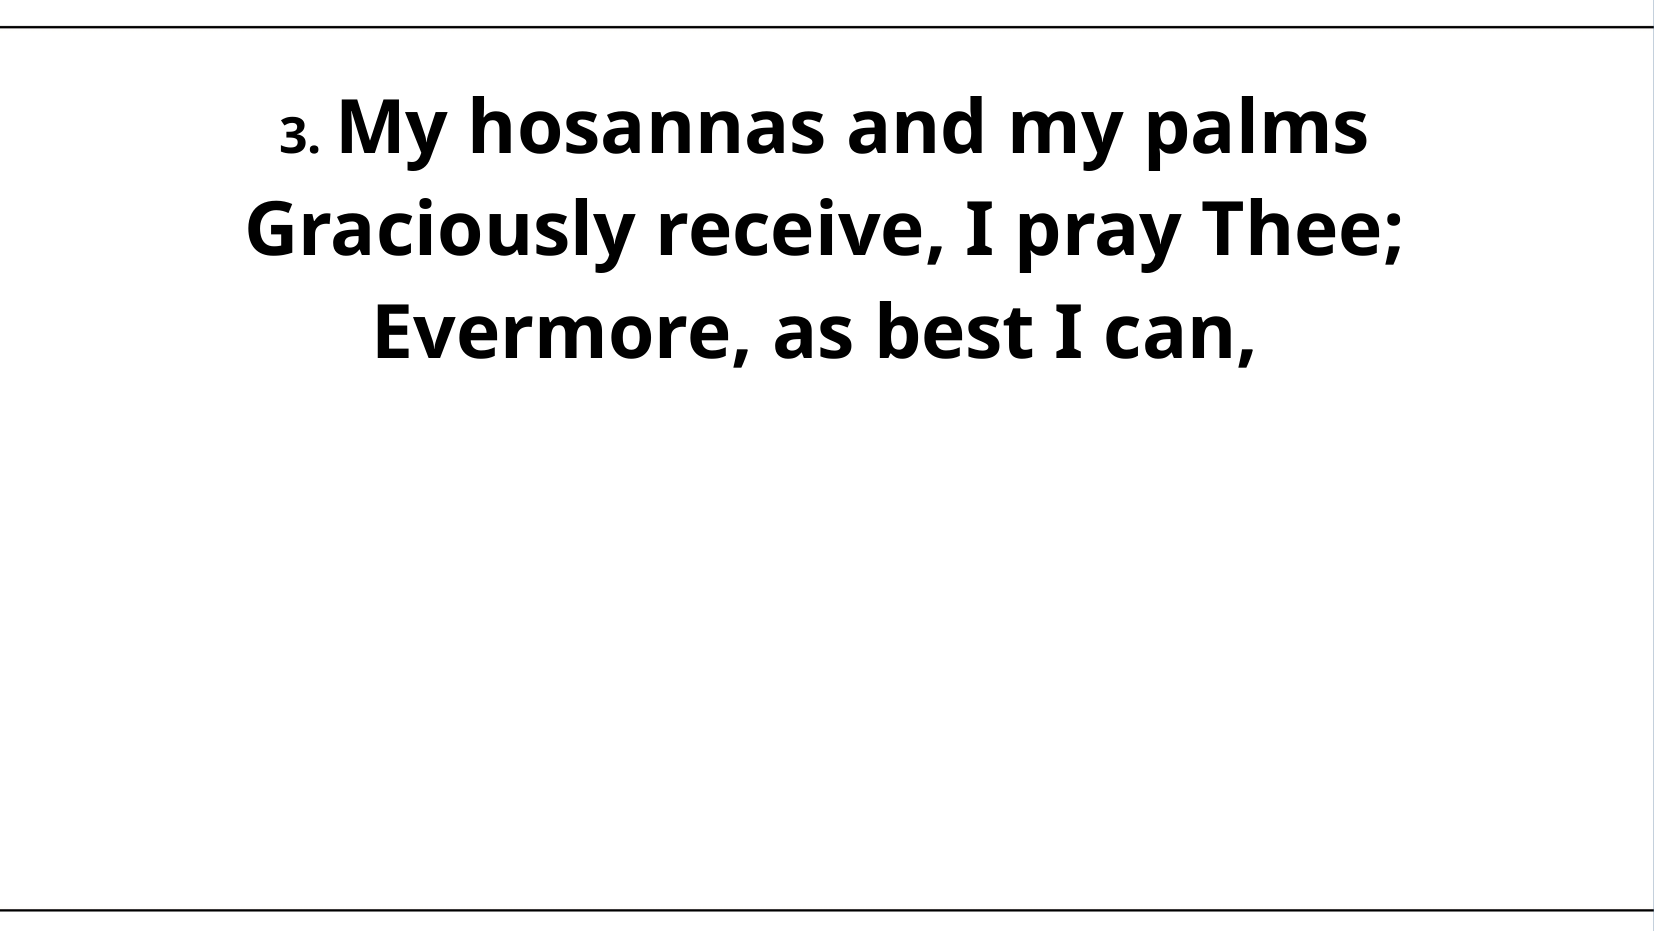

3. My hosannas and my palms
Graciously receive, I pray Thee;
Evermore, as best I can,